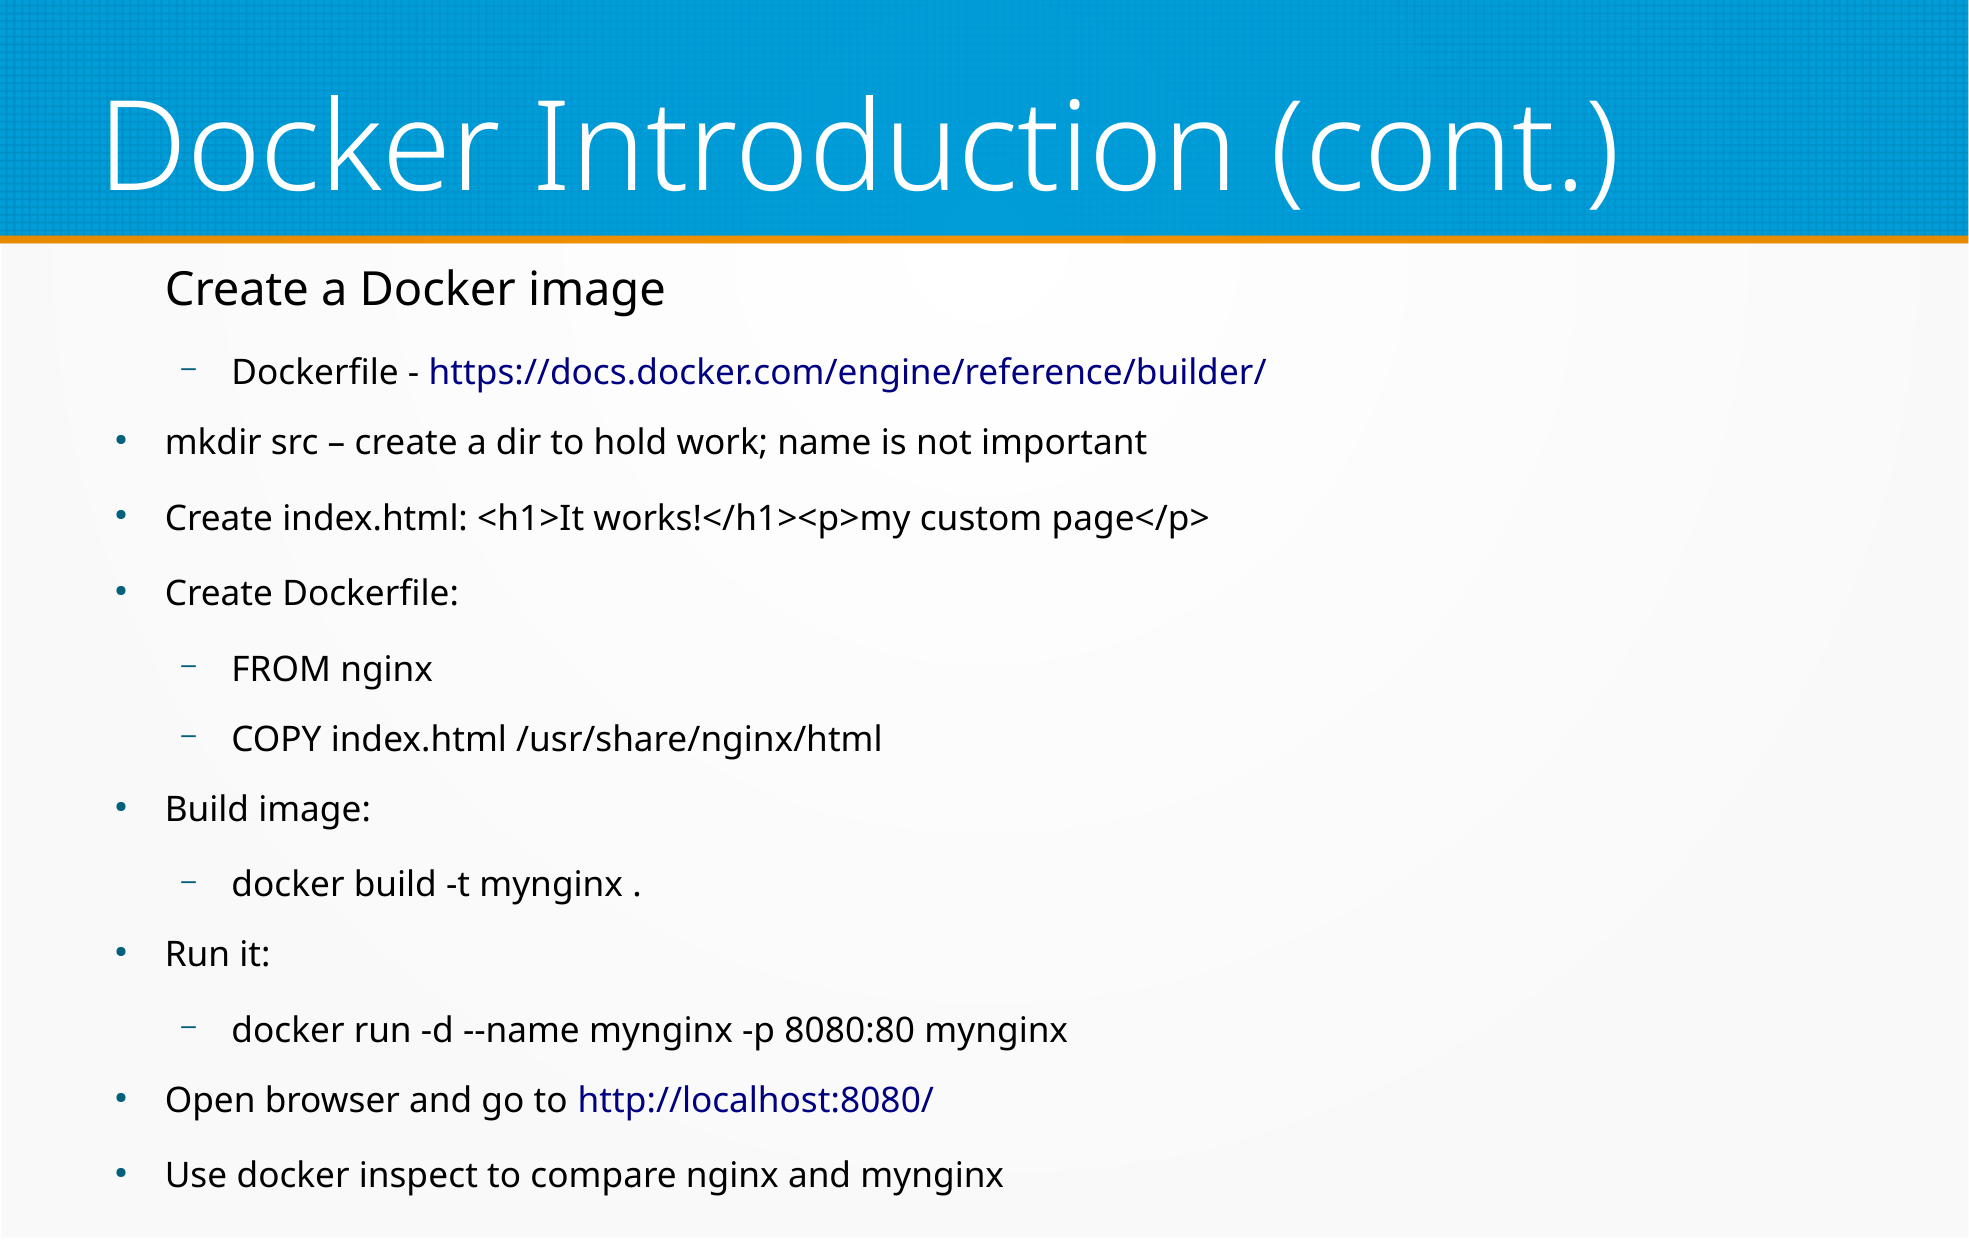

# Docker Introduction (cont.)
Create a Docker image
Dockerfile - https://docs.docker.com/engine/reference/builder/
mkdir src – create a dir to hold work; name is not important
Create index.html: <h1>It works!</h1><p>my custom page</p>
Create Dockerfile:
FROM nginx
COPY index.html /usr/share/nginx/html
Build image:
docker build -t mynginx .
Run it:
docker run -d --name mynginx -p 8080:80 mynginx
Open browser and go to http://localhost:8080/
Use docker inspect to compare nginx and mynginx